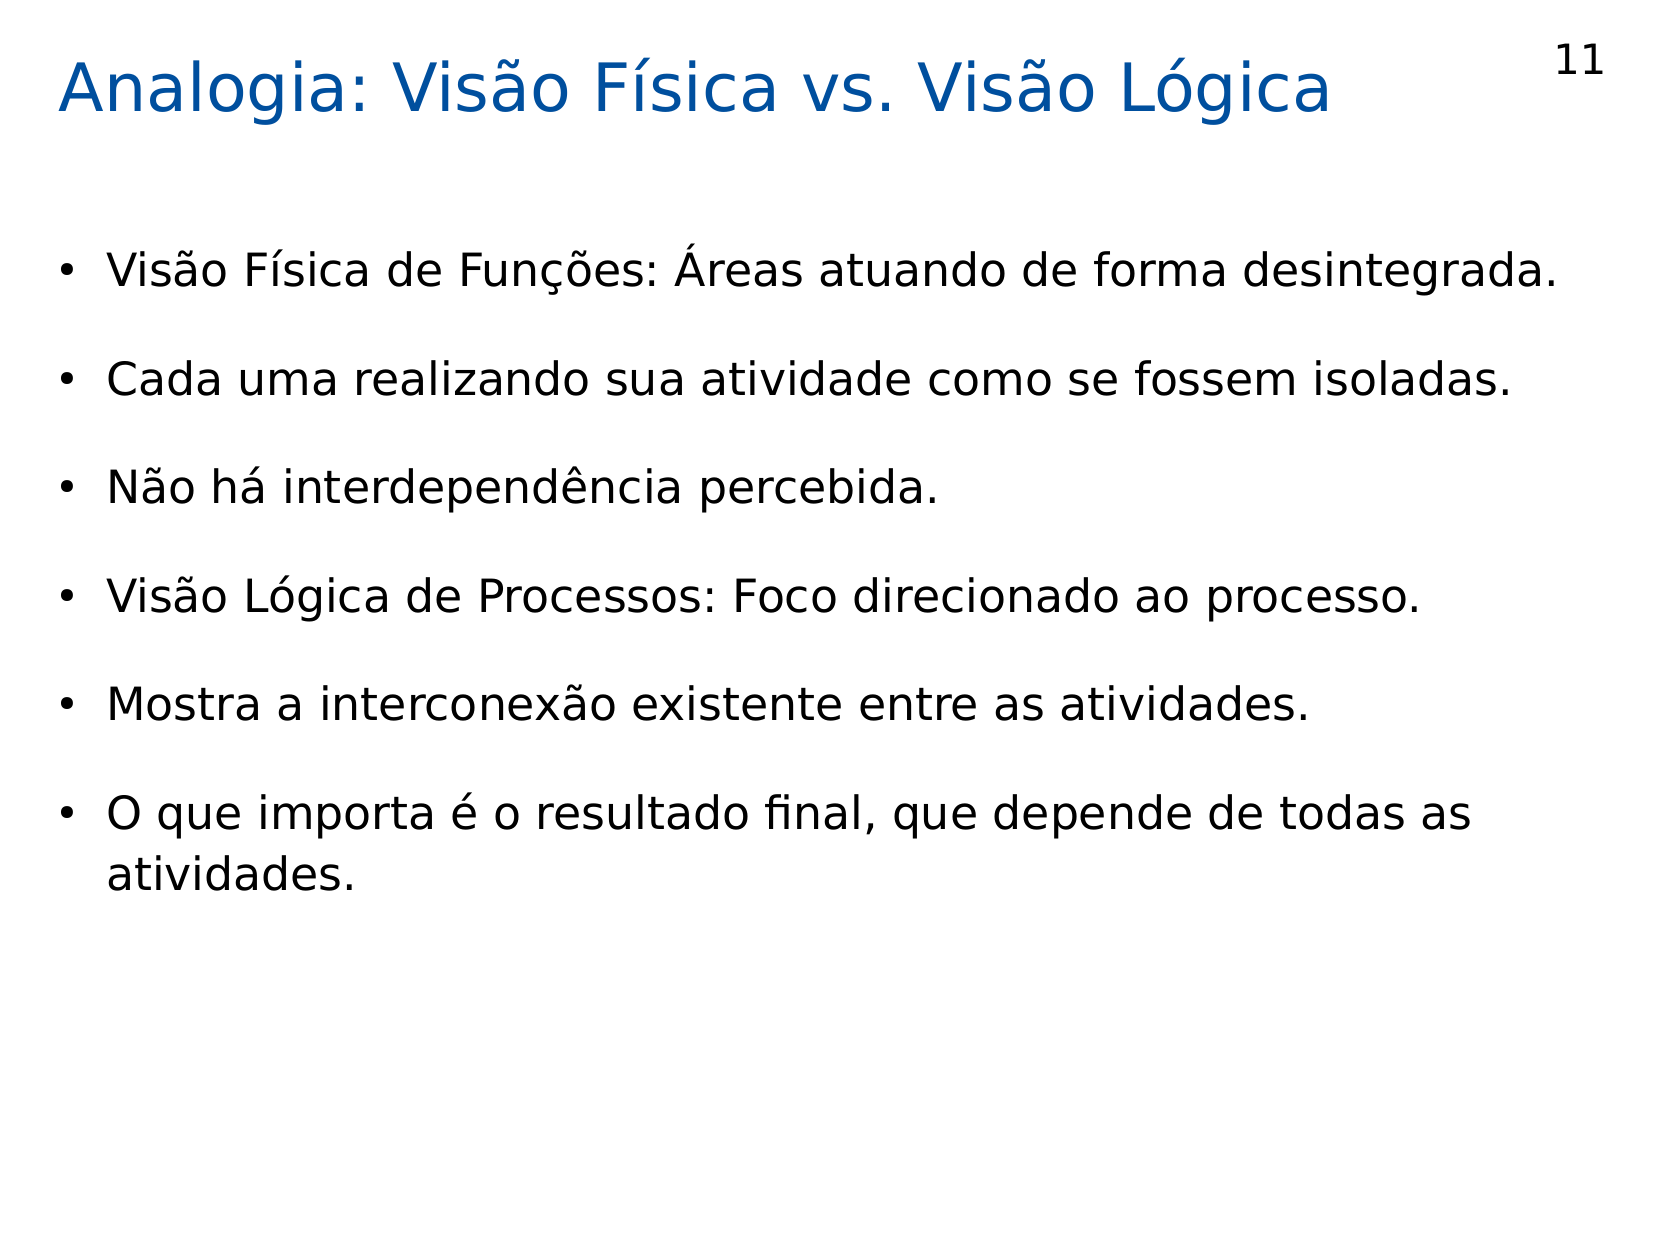

# Analogia: Visão Física vs. Visão Lógica
11
Visão Física de Funções: Áreas atuando de forma desintegrada.
Cada uma realizando sua atividade como se fossem isoladas.
Não há interdependência percebida.
Visão Lógica de Processos: Foco direcionado ao processo.
Mostra a interconexão existente entre as atividades.
O que importa é o resultado final, que depende de todas as atividades.